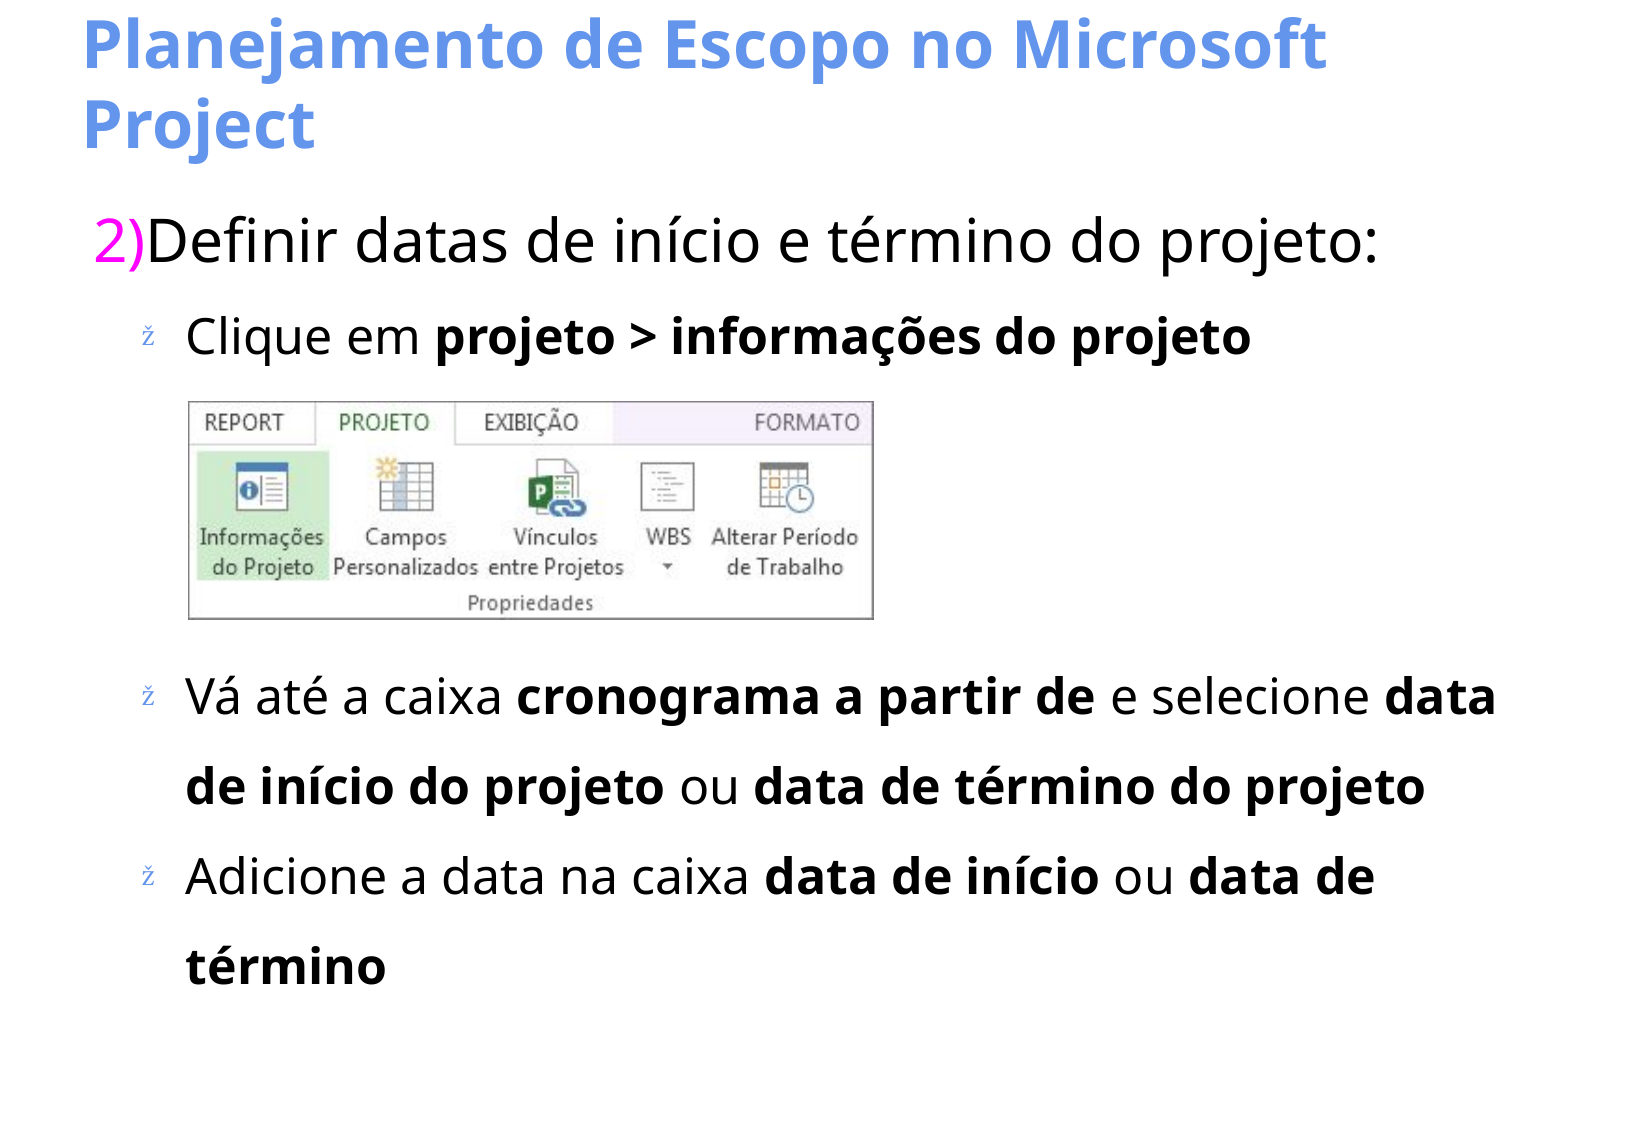

# Planejamento de Escopo no Microsoft Project
Definir datas de início e término do projeto:
Clique em projeto > informações do projeto
Vá até a caixa cronograma a partir de e selecione data de início do projeto ou data de término do projeto
Adicione a data na caixa data de início ou data de término